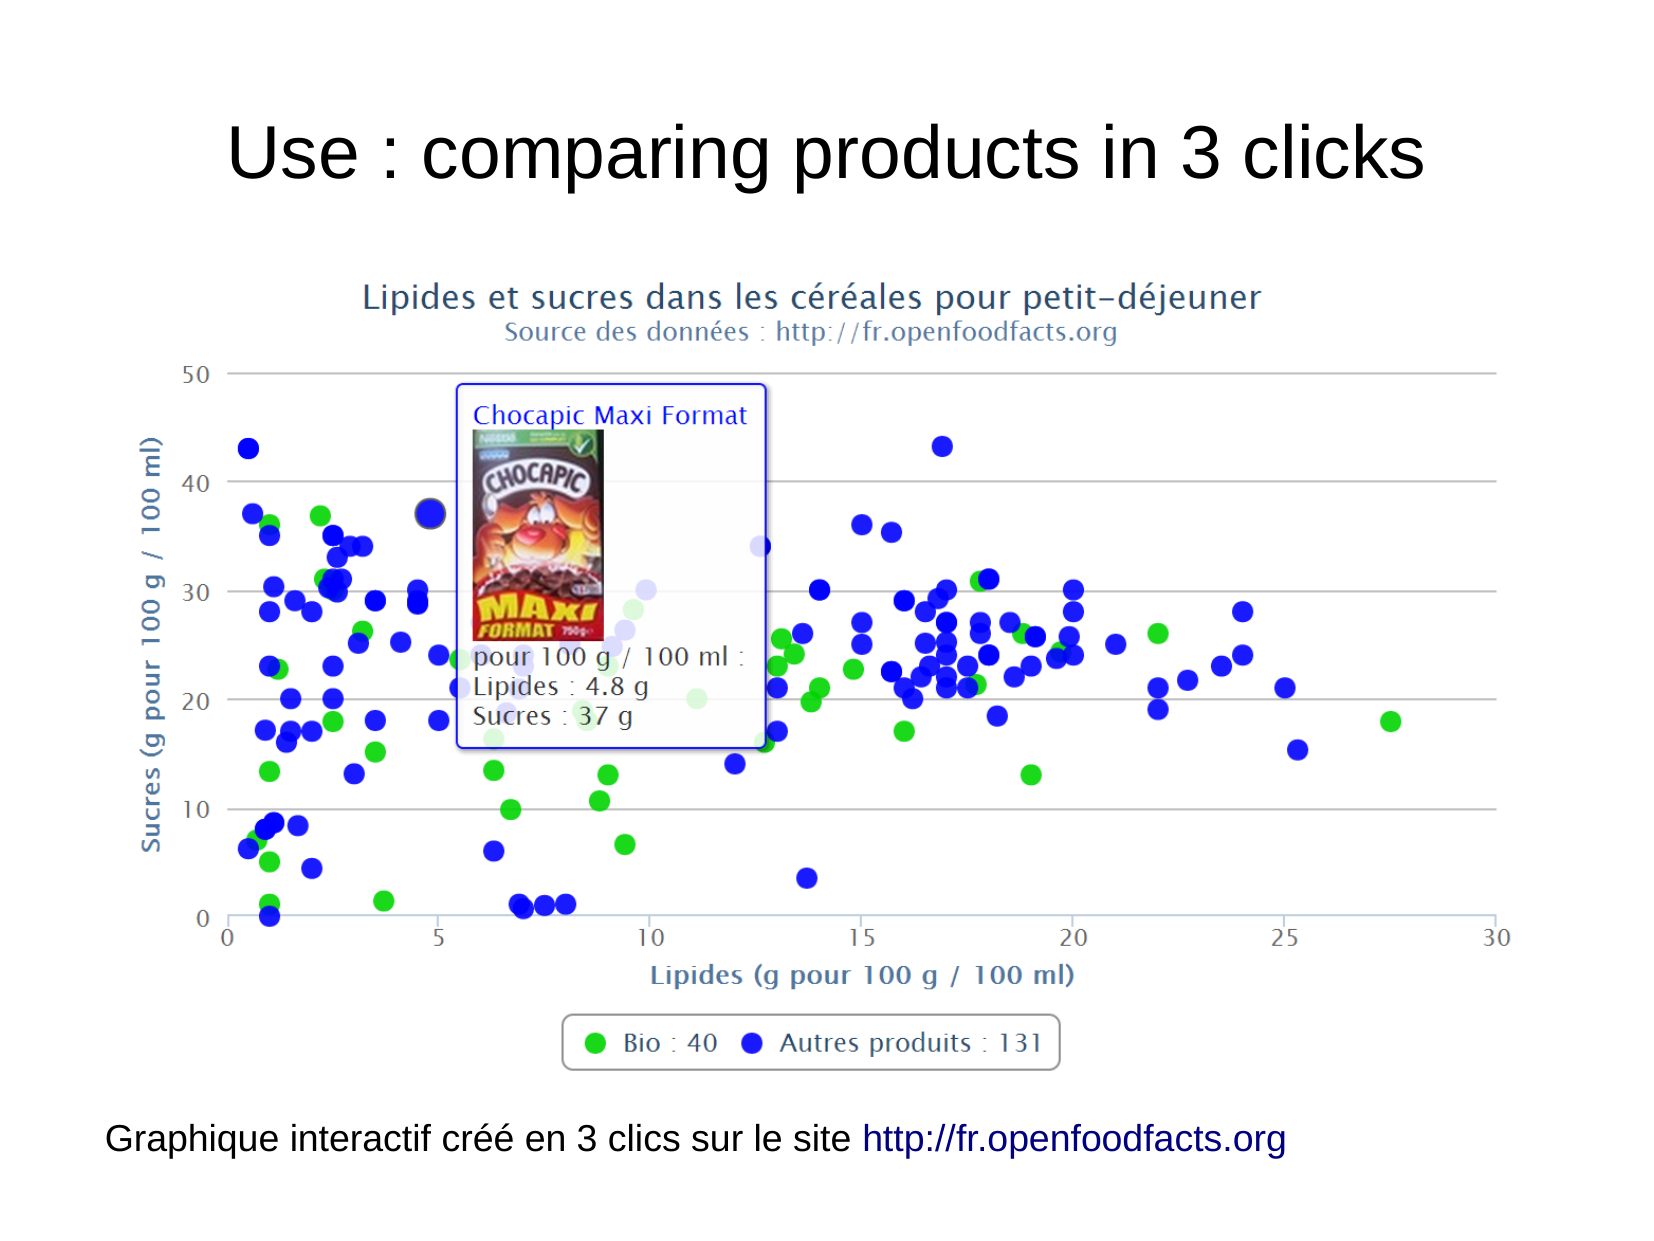

# Use : comparing products in 3 clicks
Graphique interactif créé en 3 clics sur le site http://fr.openfoodfacts.org